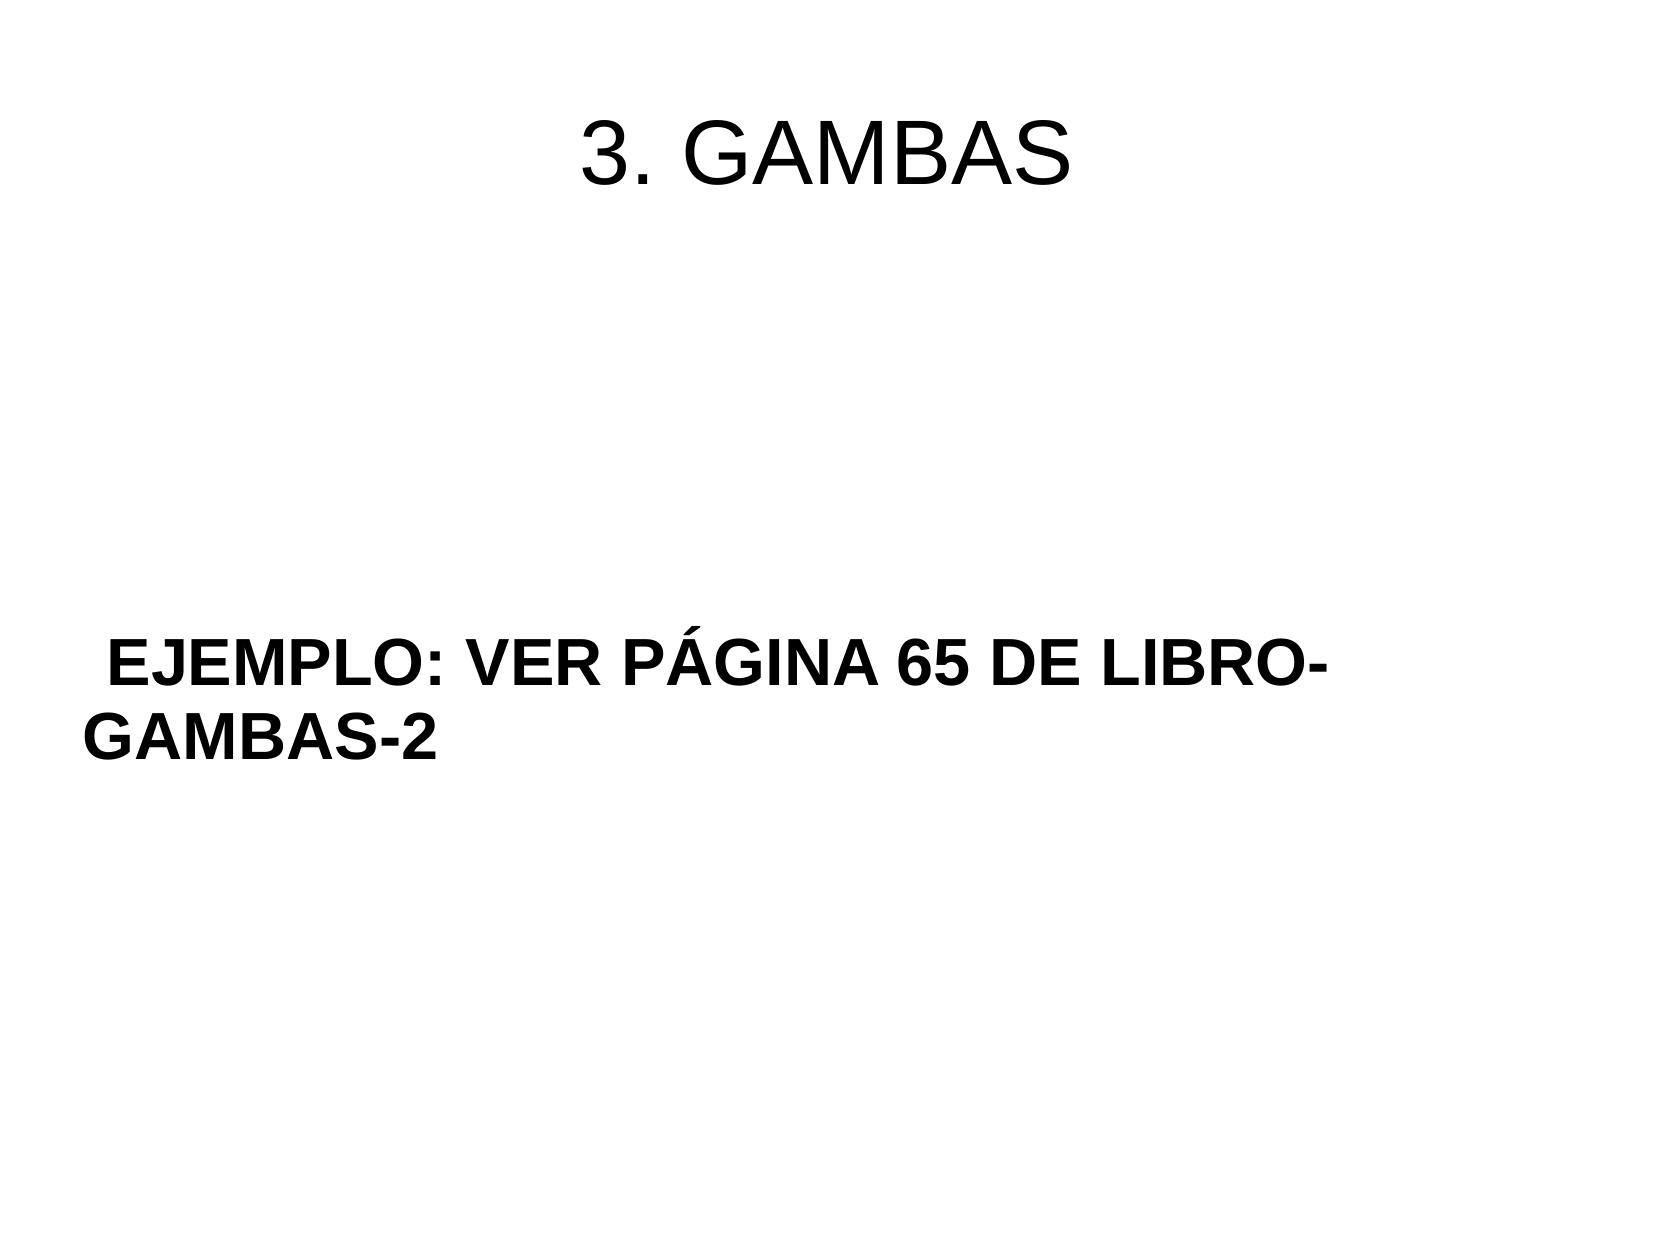

# 3. GAMBAS
EJEMPLO: VER PÁGINA 65 DE LIBRO-GAMBAS-2